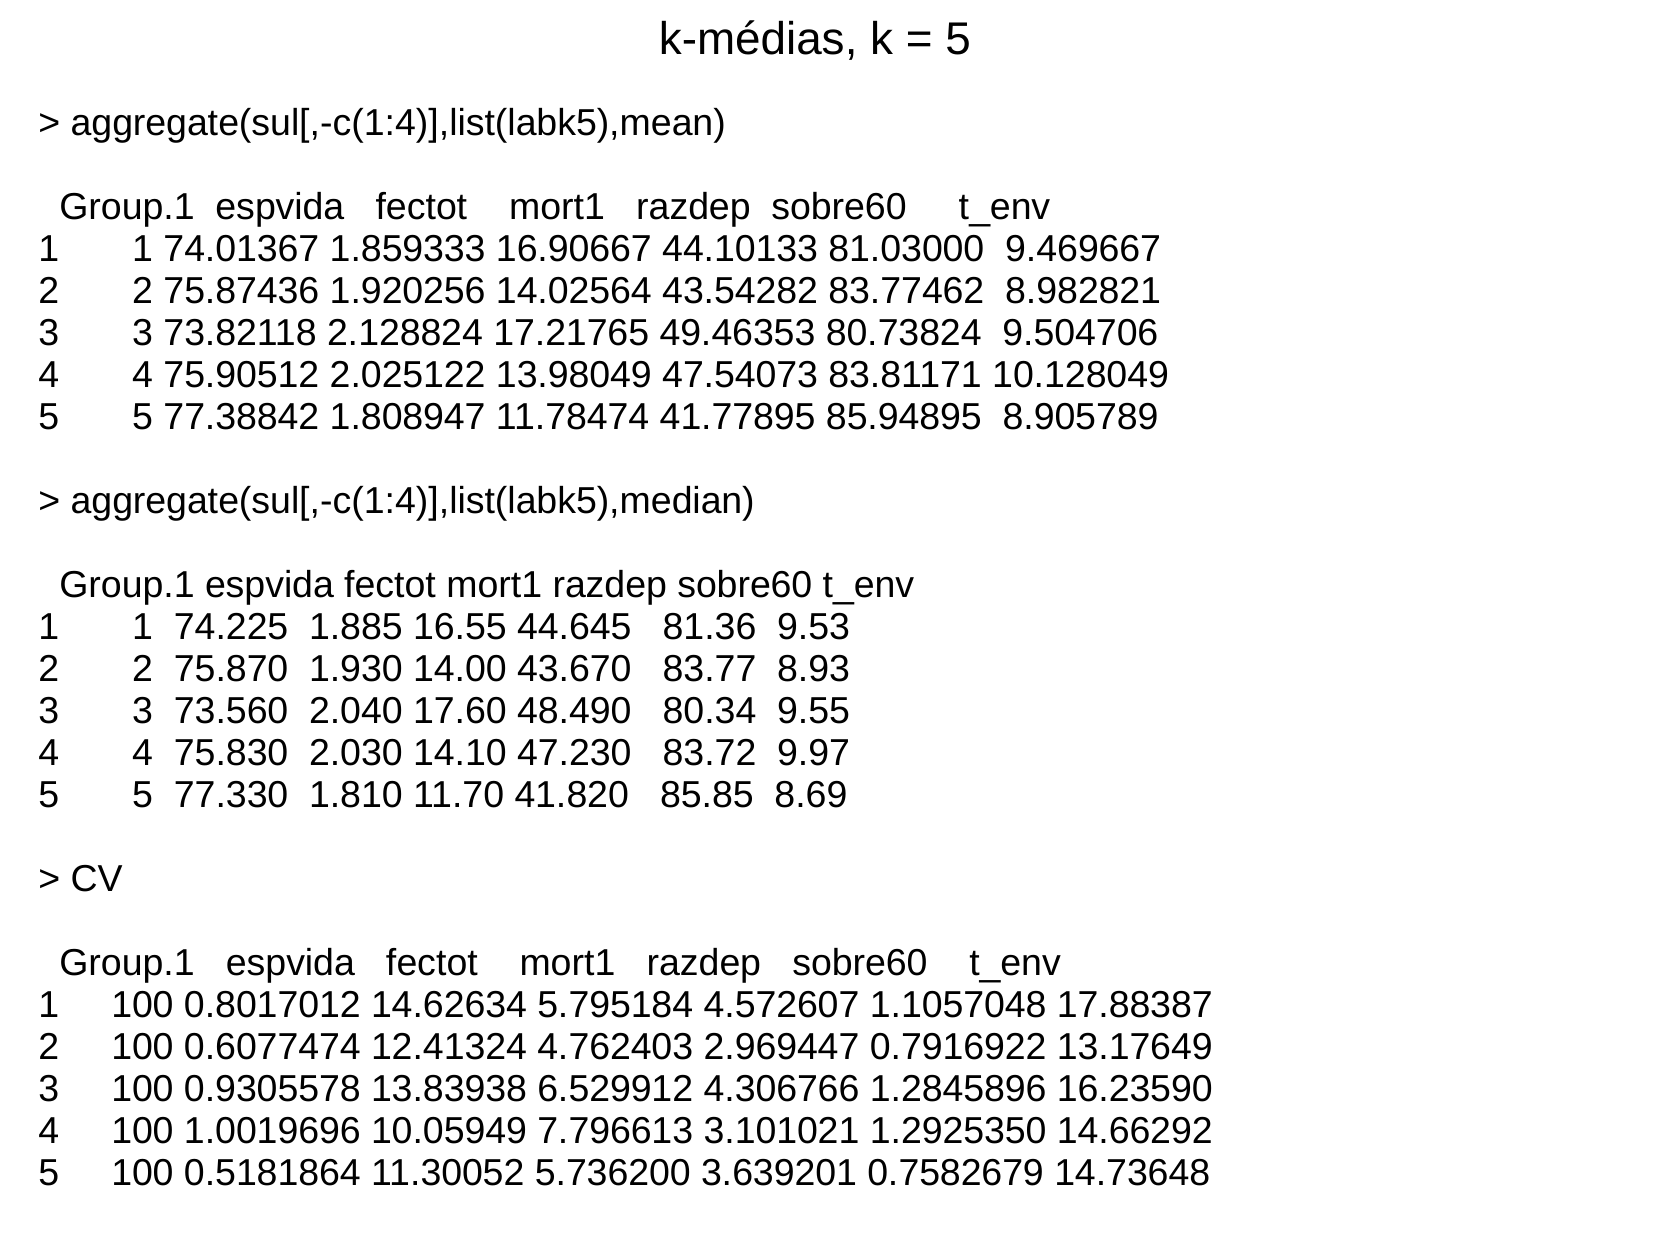

# k-médias, k = 5
> aggregate(sul[,-c(1:4)],list(labk5),mean)
 Group.1 espvida fectot mort1 razdep sobre60 t_env
1 1 74.01367 1.859333 16.90667 44.10133 81.03000 9.469667
2 2 75.87436 1.920256 14.02564 43.54282 83.77462 8.982821
3 3 73.82118 2.128824 17.21765 49.46353 80.73824 9.504706
4 4 75.90512 2.025122 13.98049 47.54073 83.81171 10.128049
5 5 77.38842 1.808947 11.78474 41.77895 85.94895 8.905789
> aggregate(sul[,-c(1:4)],list(labk5),median)
 Group.1 espvida fectot mort1 razdep sobre60 t_env
1 1 74.225 1.885 16.55 44.645 81.36 9.53
2 2 75.870 1.930 14.00 43.670 83.77 8.93
3 3 73.560 2.040 17.60 48.490 80.34 9.55
4 4 75.830 2.030 14.10 47.230 83.72 9.97
5 5 77.330 1.810 11.70 41.820 85.85 8.69
> CV
 Group.1 espvida fectot mort1 razdep sobre60 t_env
1 100 0.8017012 14.62634 5.795184 4.572607 1.1057048 17.88387
2 100 0.6077474 12.41324 4.762403 2.969447 0.7916922 13.17649
3 100 0.9305578 13.83938 6.529912 4.306766 1.2845896 16.23590
4 100 1.0019696 10.05949 7.796613 3.101021 1.2925350 14.66292
5 100 0.5181864 11.30052 5.736200 3.639201 0.7582679 14.73648